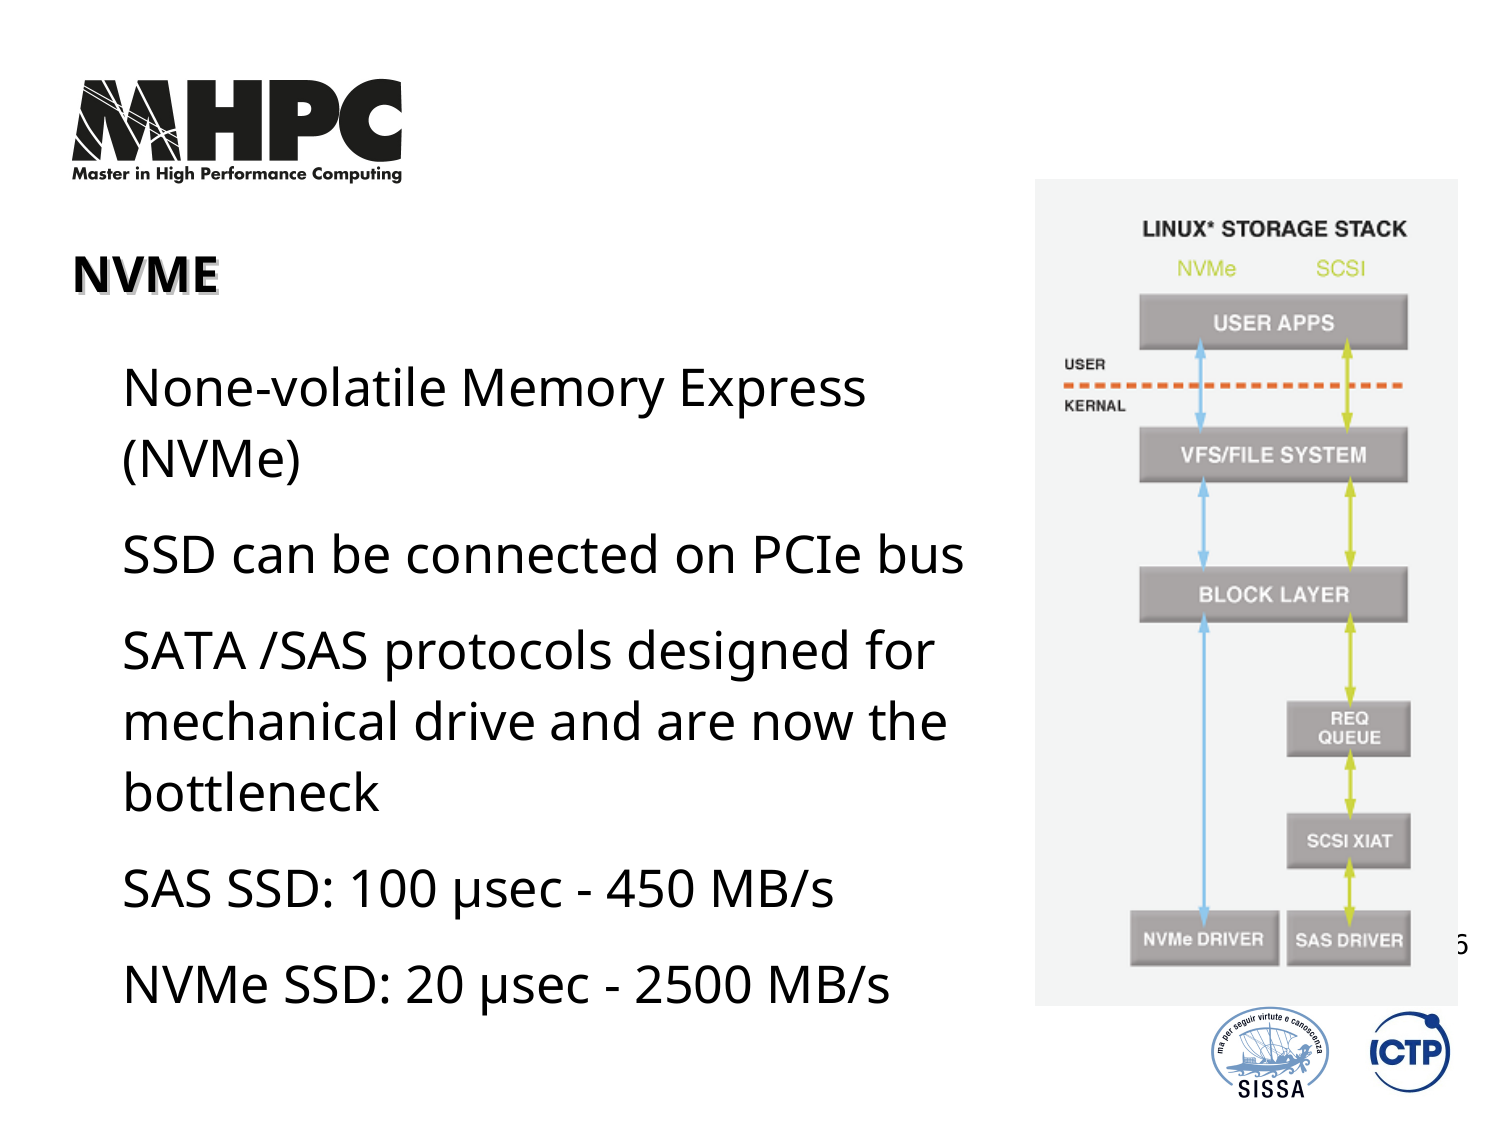

# NVME
None-volatile Memory Express (NVMe)
SSD can be connected on PCIe bus
SATA /SAS protocols designed for mechanical drive and are now the bottleneck
SAS SSD: 100 μsec - 450 MB/s
NVMe SSD: 20 μsec - 2500 MB/s
16